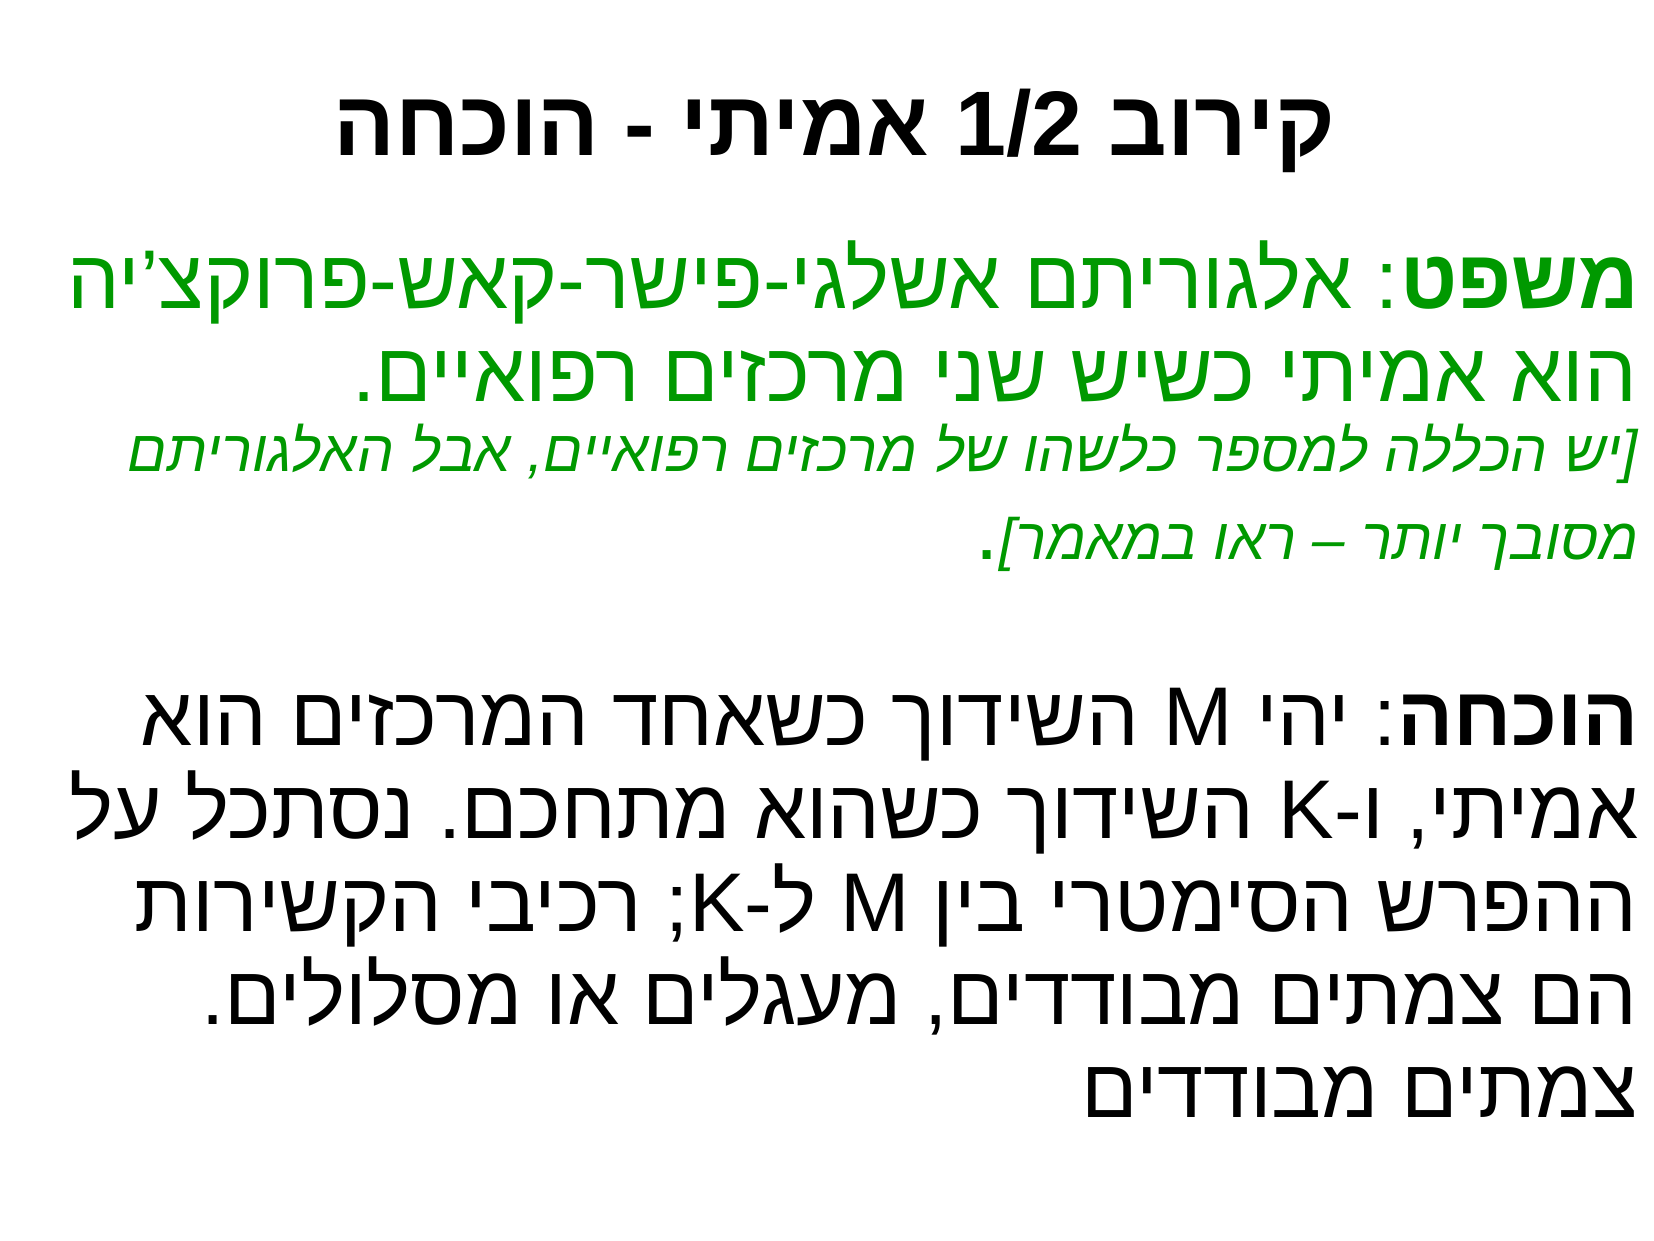

# קירוב 1/2 אמיתי - הוכחה
משפט: אלגוריתם אשלגי-פישר-קאש-פרוקצ’יה הוא אמיתי כשיש שני מרכזים רפואיים.
[יש הכללה למספר כלשהו של מרכזים רפואיים, אבל האלגוריתם מסובך יותר – ראו במאמר].
הוכחה: יהי M השידוך כשאחד המרכזים הוא אמיתי, ו-K השידוך כשהוא מתחכם. נסתכל על ההפרש הסימטרי בין M ל-K; רכיבי הקשירות הם צמתים מבודדים, מעגלים או מסלולים. צמתים מבודדים